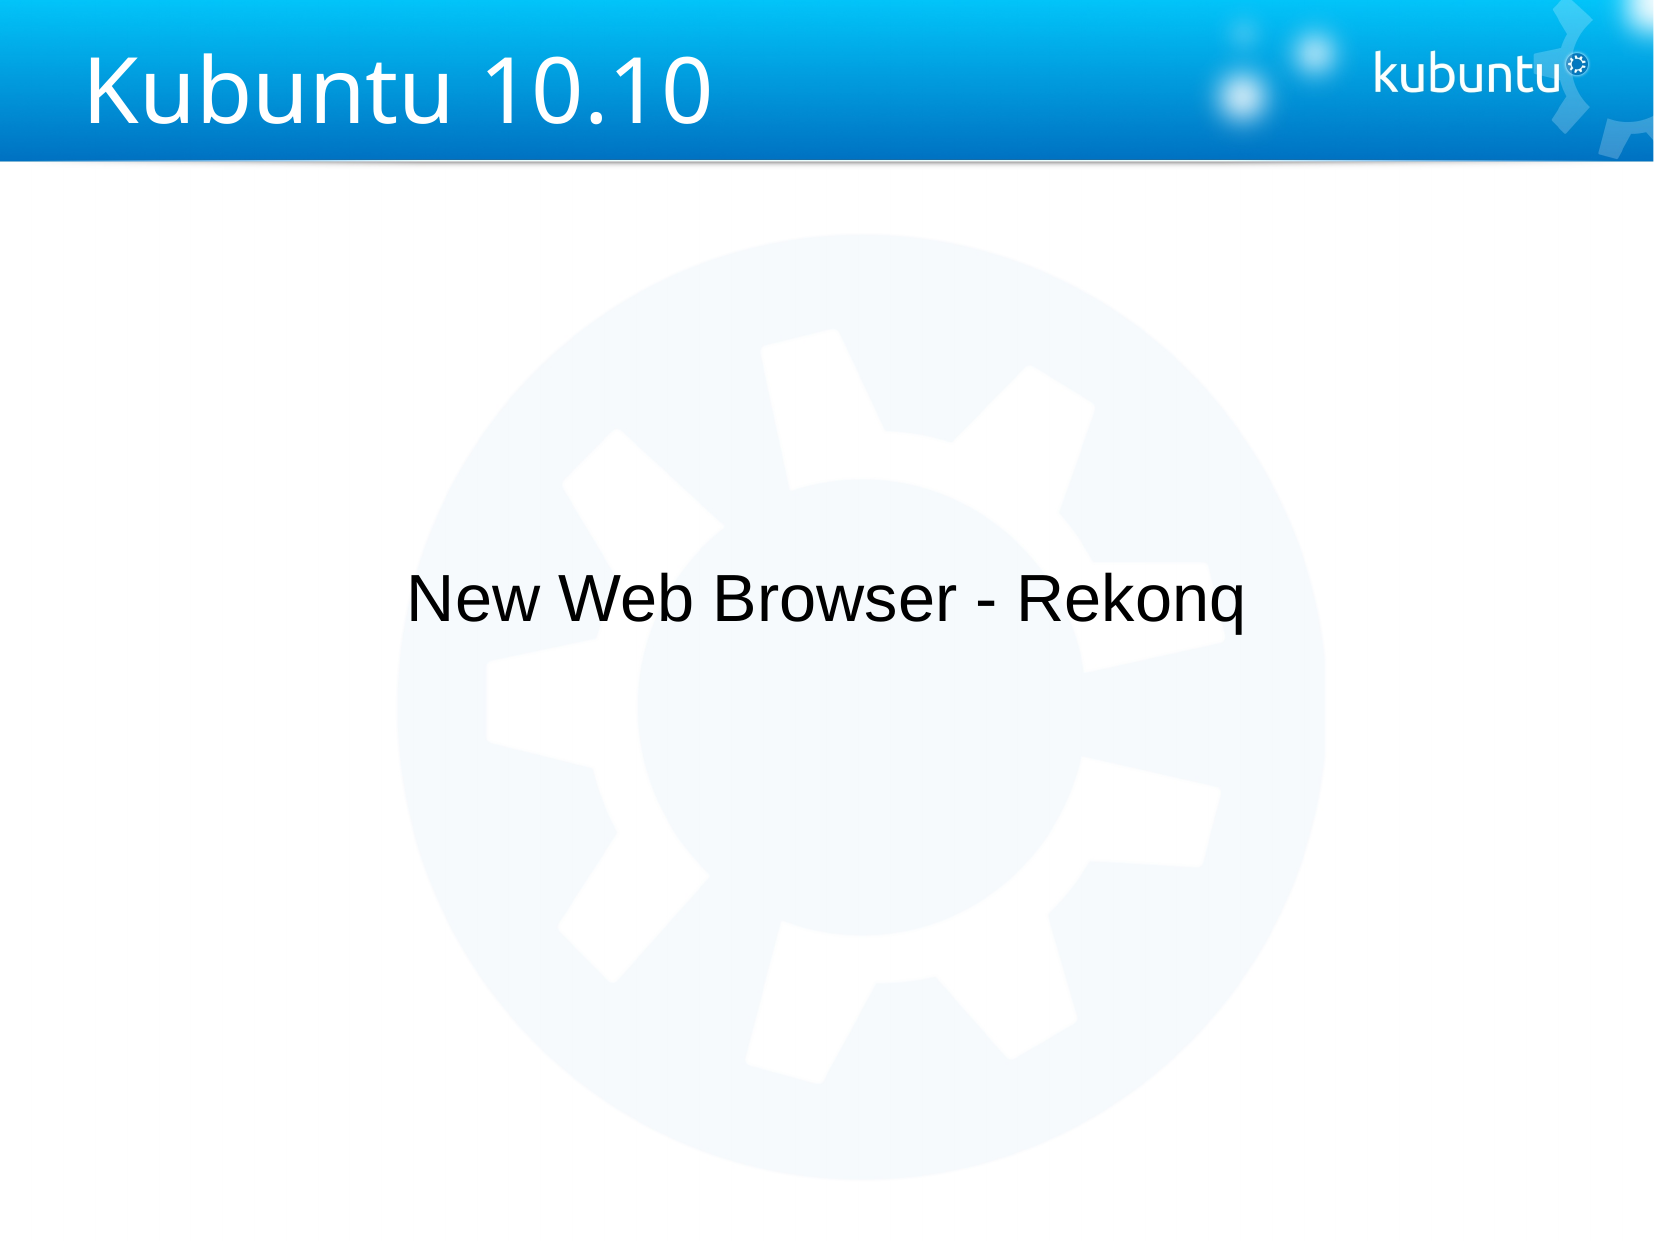

# Kubuntu 10.10
New Web Browser - Rekonq